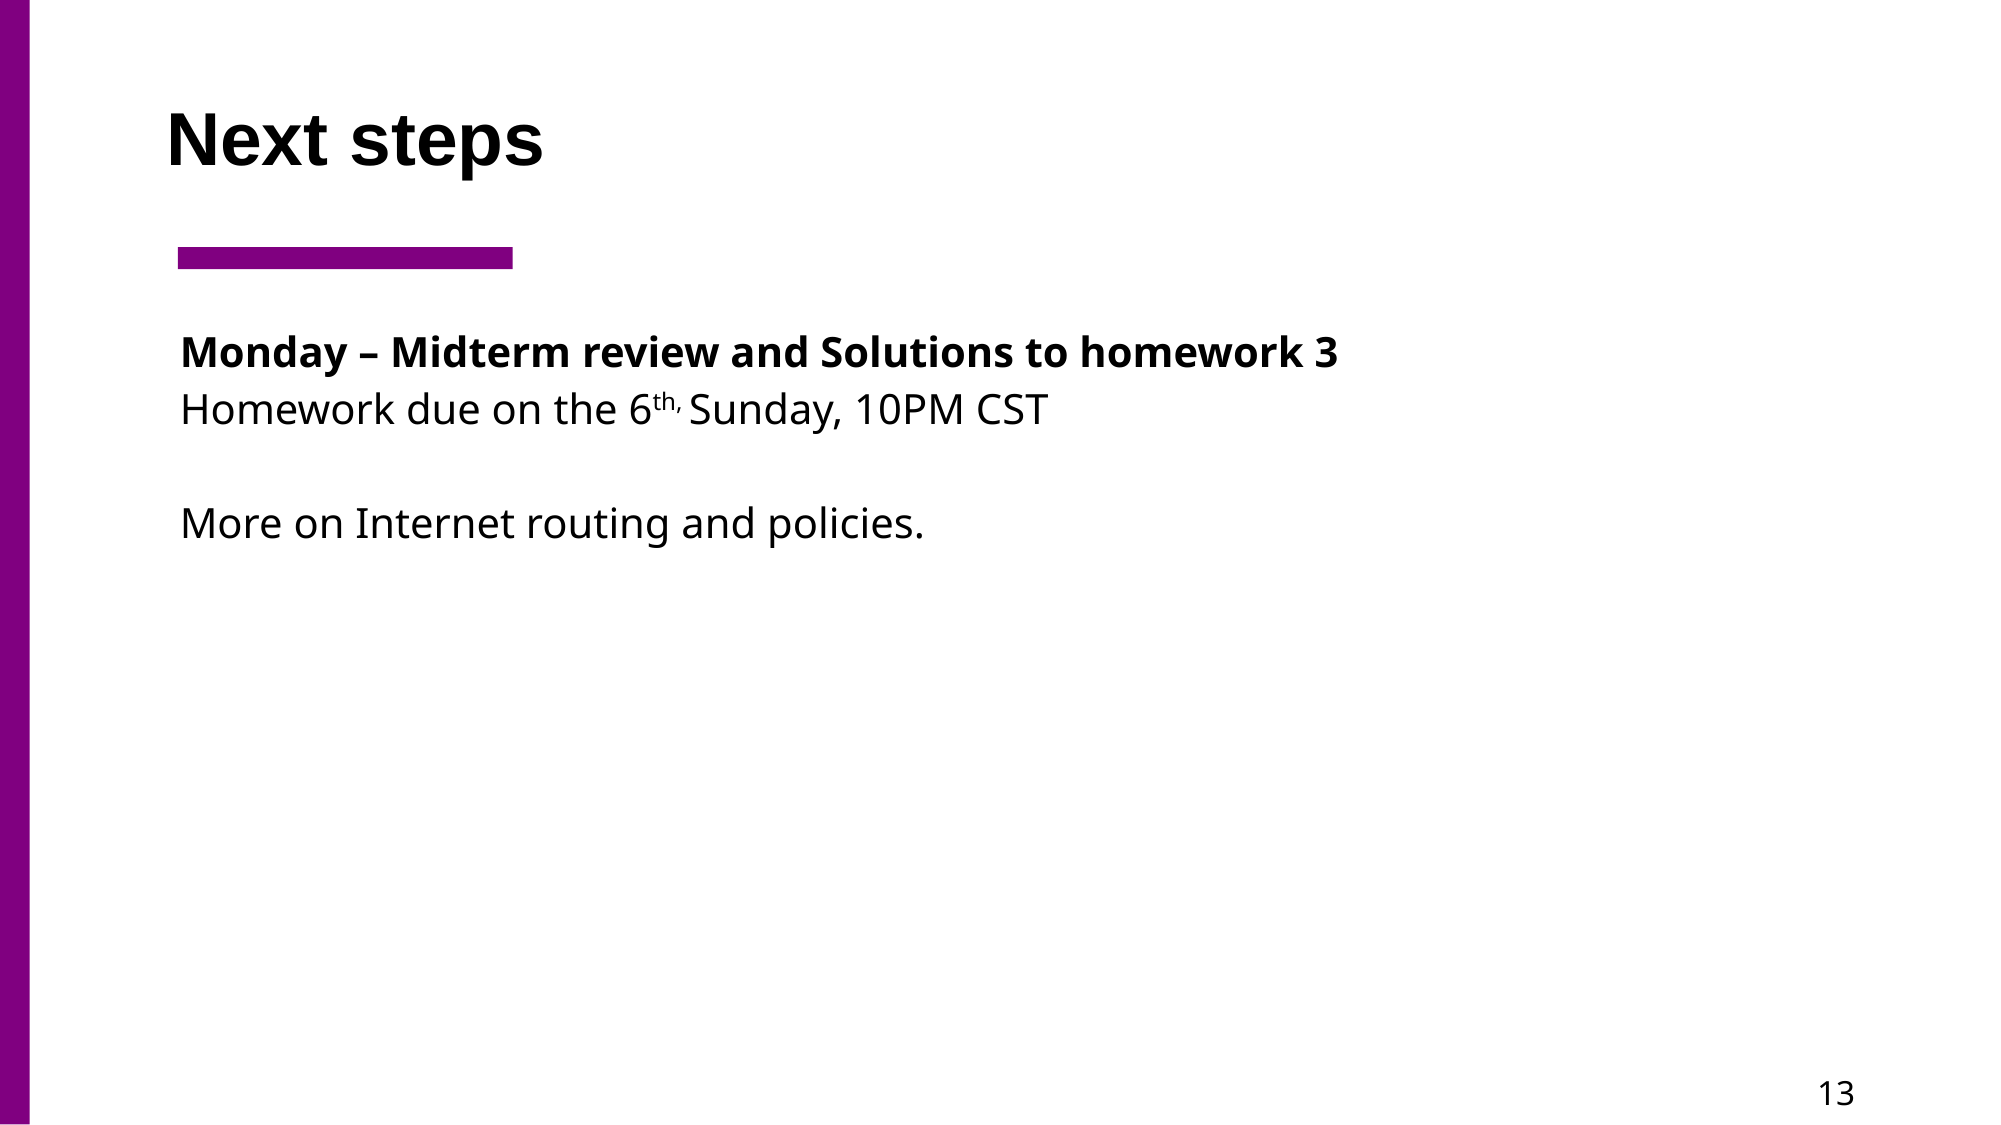

Next steps
Monday – Midterm review and Solutions to homework 3
Homework due on the 6th, Sunday, 10PM CST
More on Internet routing and policies.